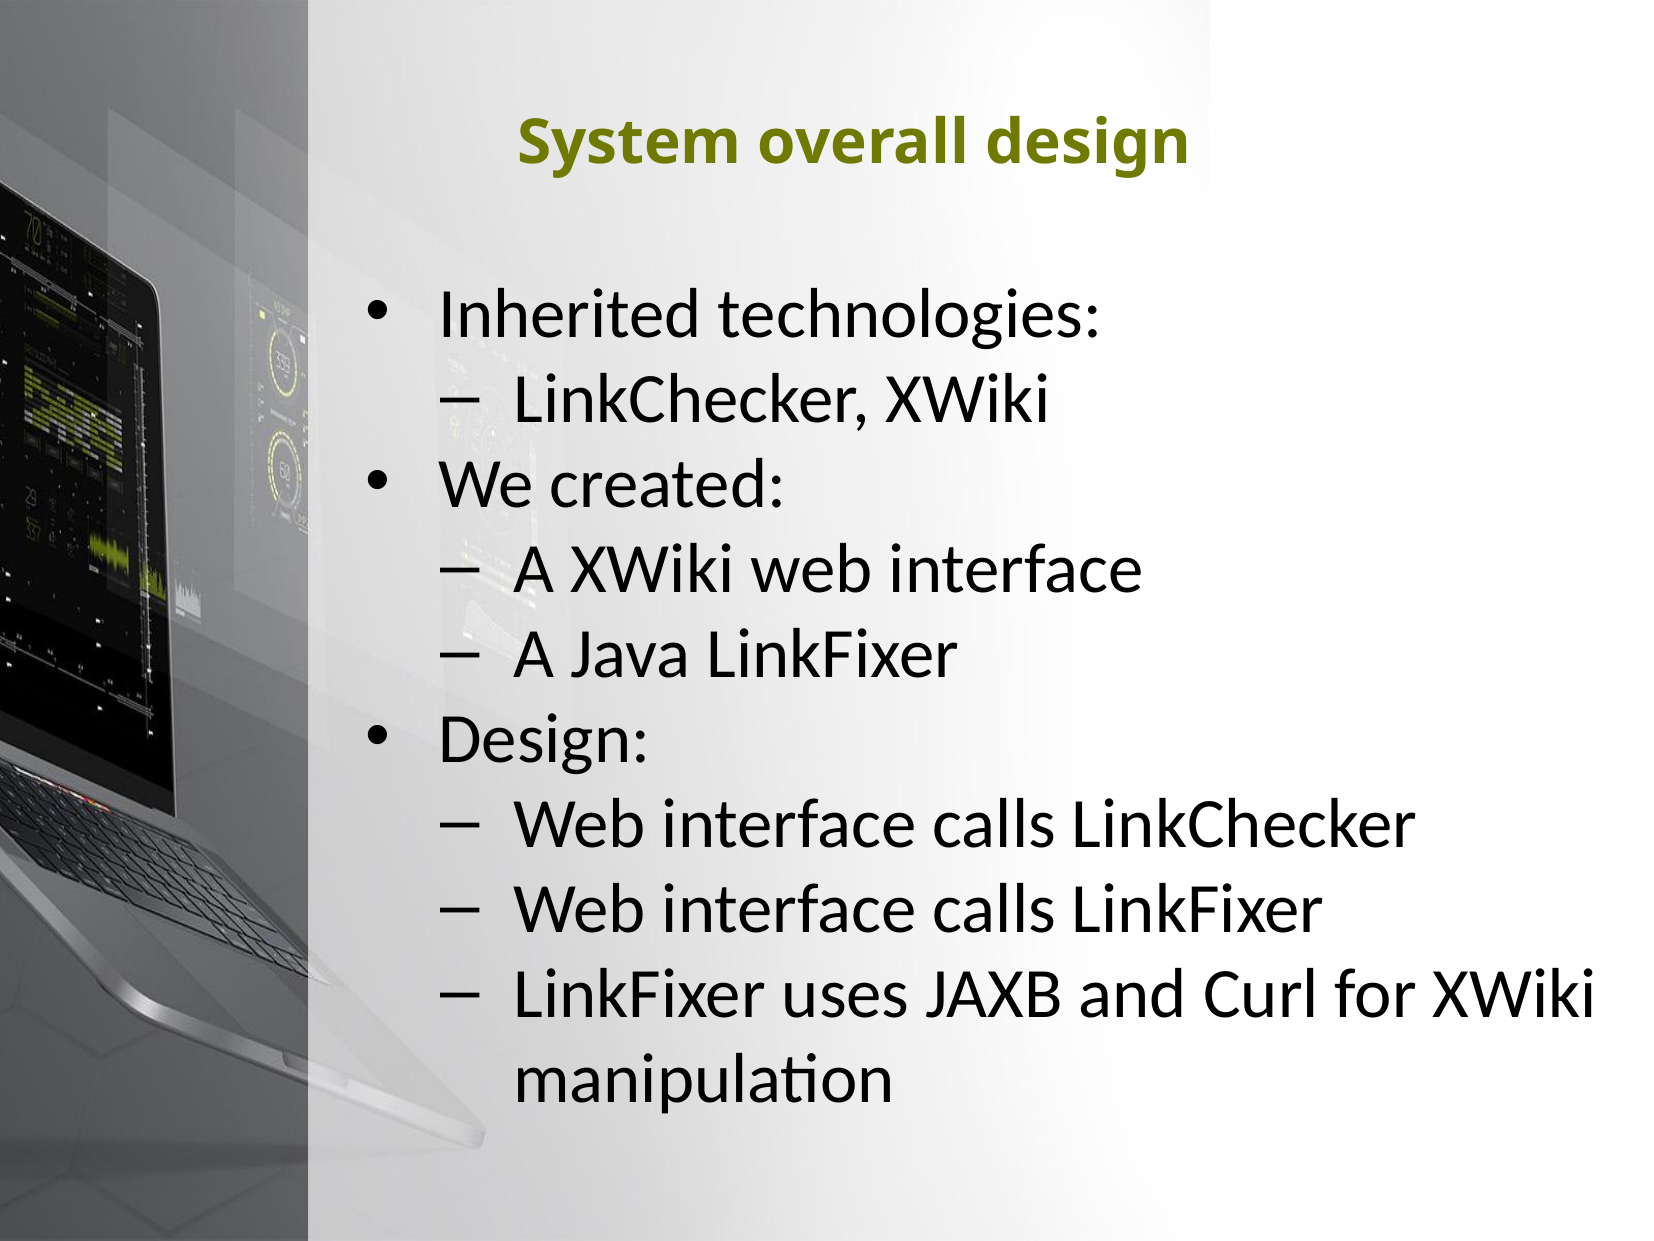

System overall design
# Inherited technologies:
LinkChecker, XWiki
We created:
A XWiki web interface
A Java LinkFixer
Design:
Web interface calls LinkChecker
Web interface calls LinkFixer
LinkFixer uses JAXB and Curl for XWiki manipulation